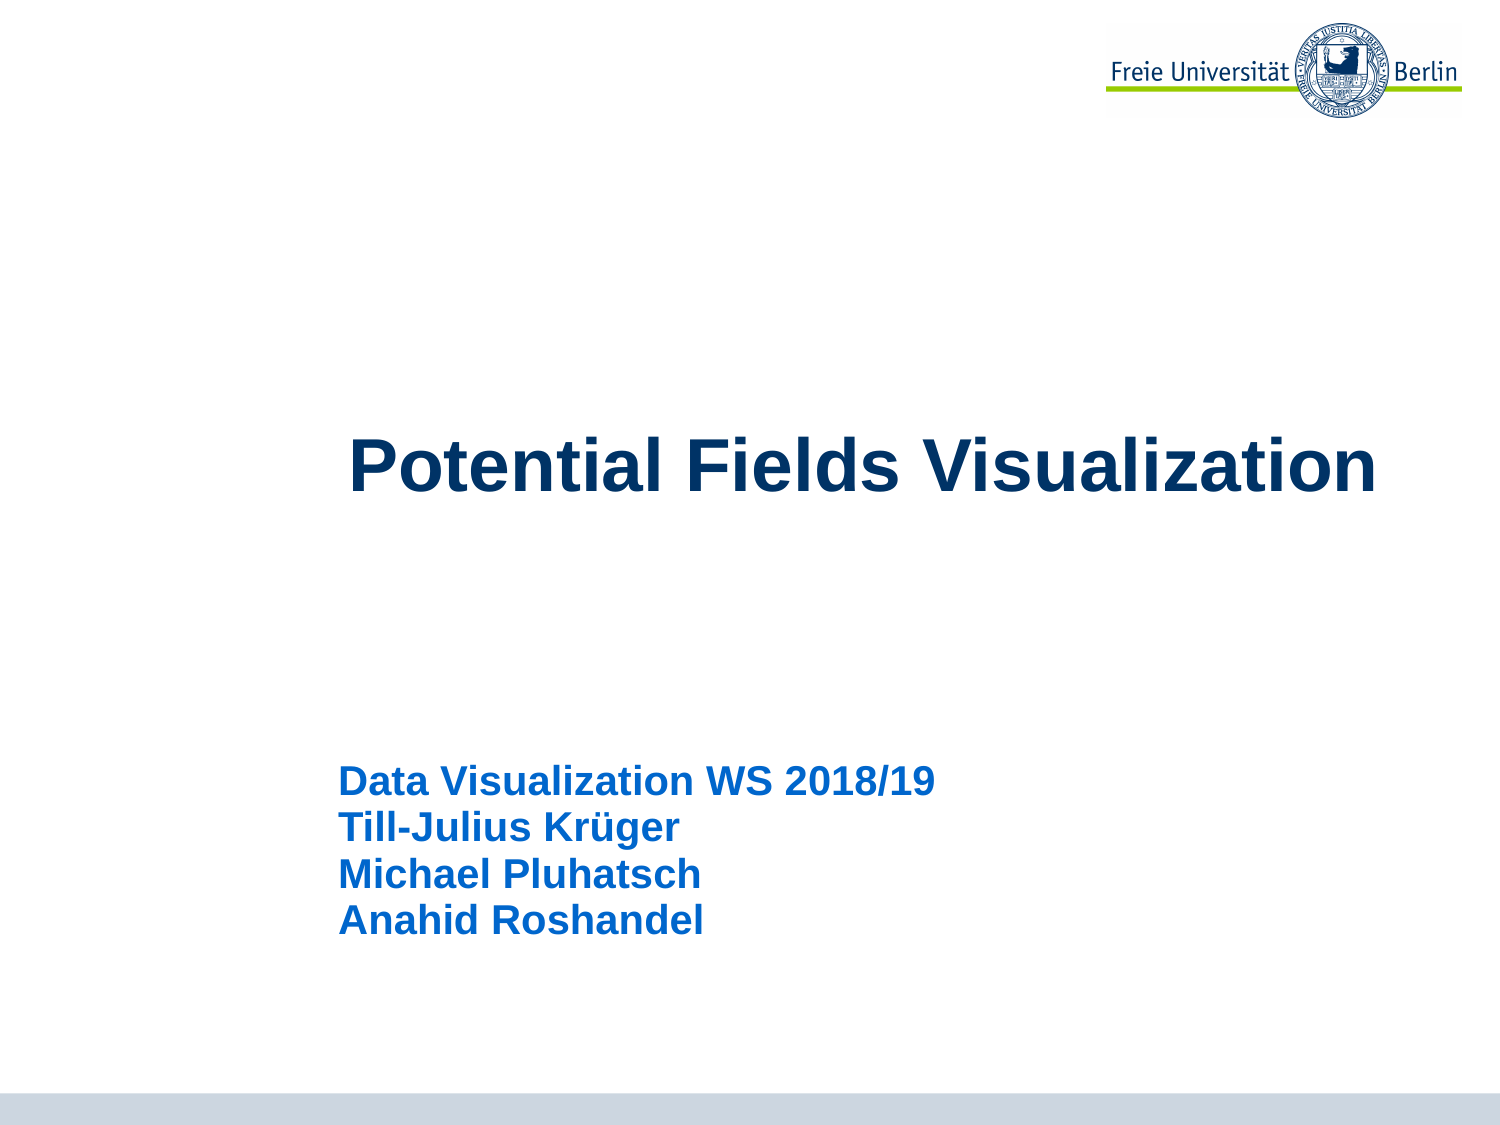

# Potential Fields Visualization
Data Visualization WS 2018/19
Till-Julius Krüger
Michael Pluhatsch
Anahid Roshandel